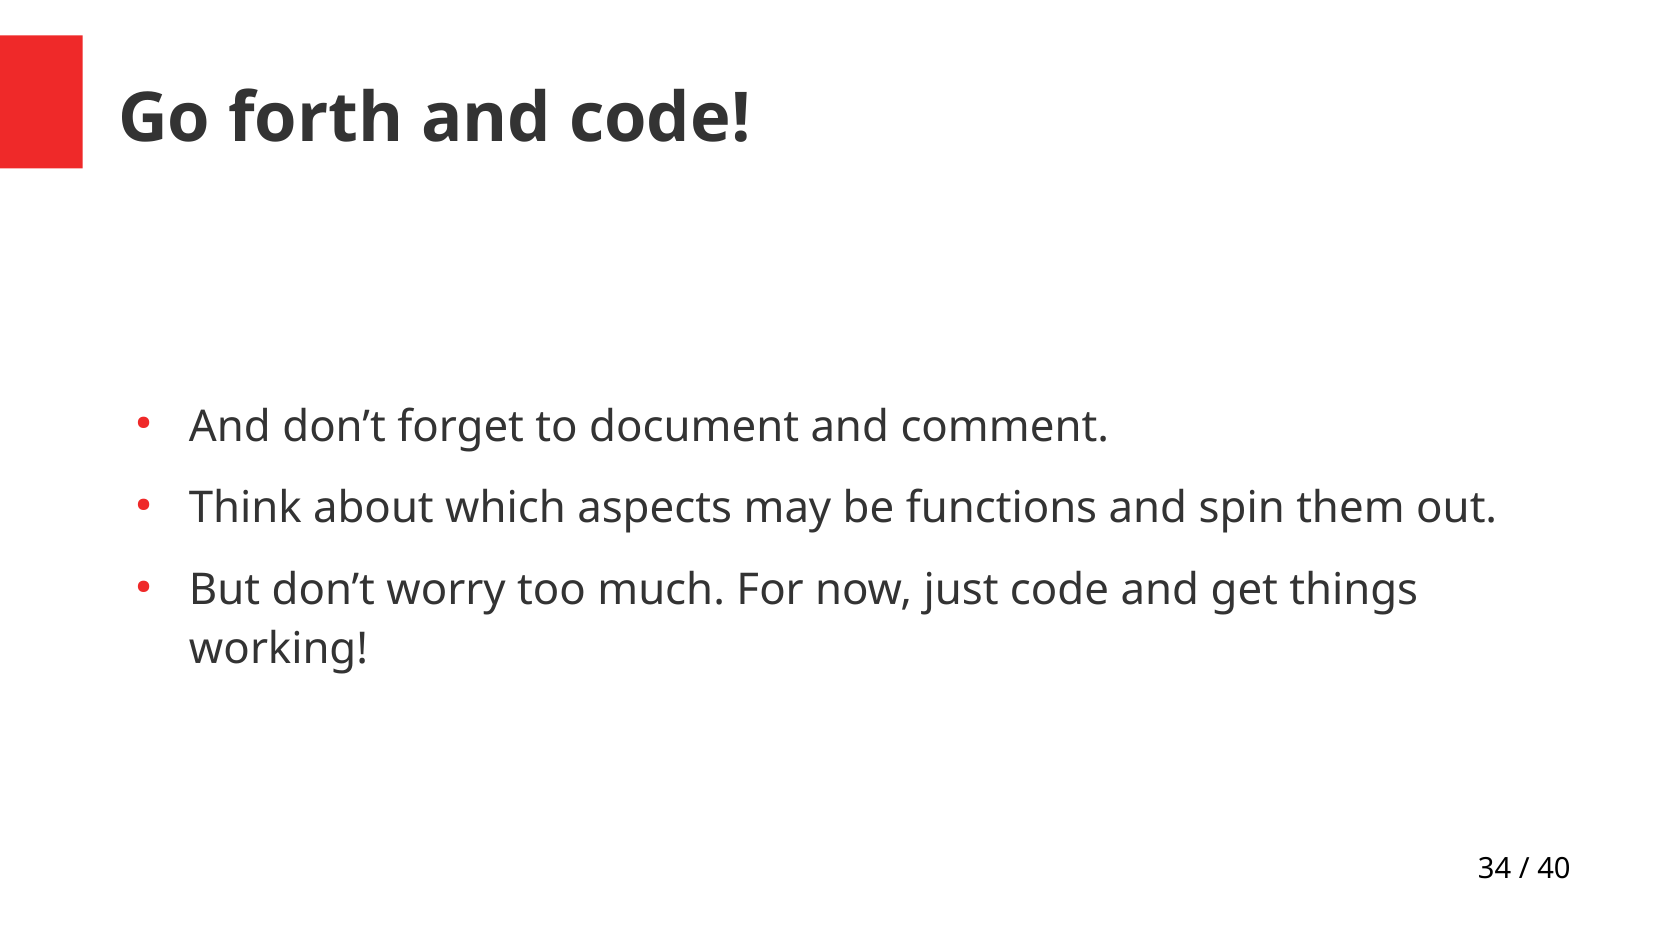

# Go forth and code!
And don’t forget to document and comment.
Think about which aspects may be functions and spin them out.
But don’t worry too much. For now, just code and get things working!
34